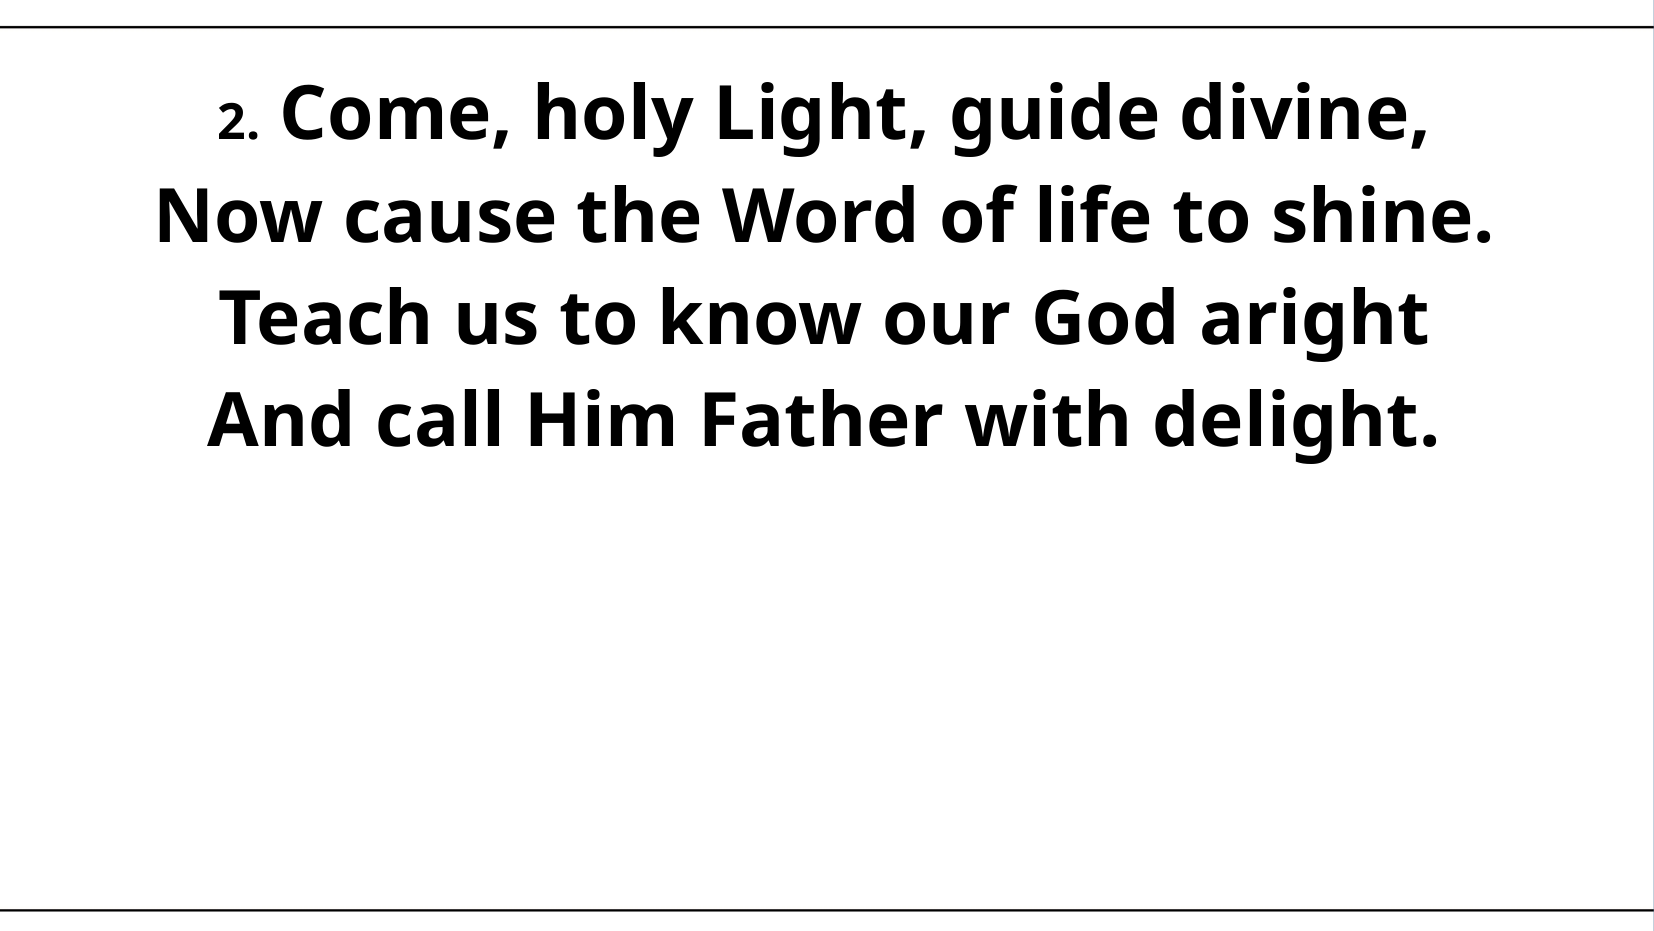

2. Come, holy Light, guide divine,
Now cause the Word of life to shine.
Teach us to know our God aright
And call Him Father with delight.